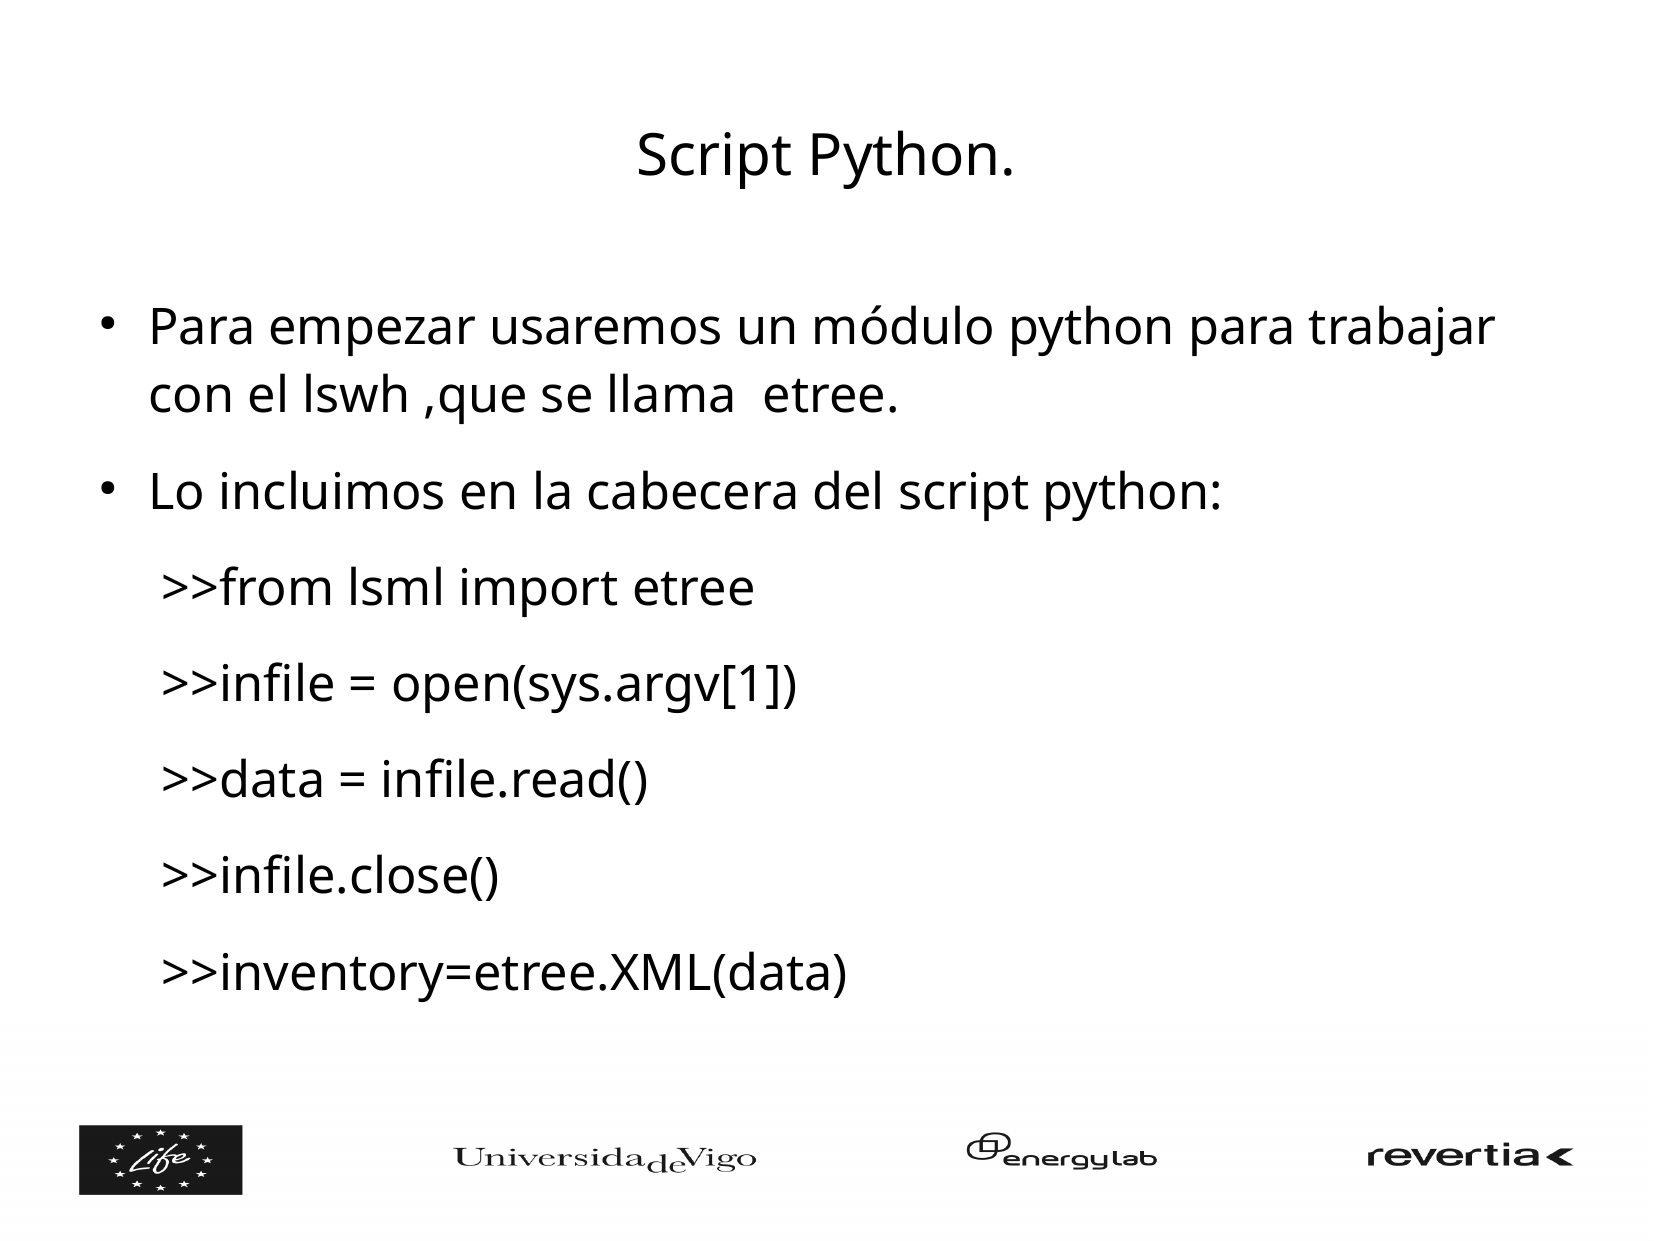

# Script Python.
Para empezar usaremos un módulo python para trabajar con el lswh ,que se llama etree.
Lo incluimos en la cabecera del script python:
 >>from lsml import etree
 >>infile = open(sys.argv[1])
 >>data = infile.read()
 >>infile.close()
 >>inventory=etree.XML(data)